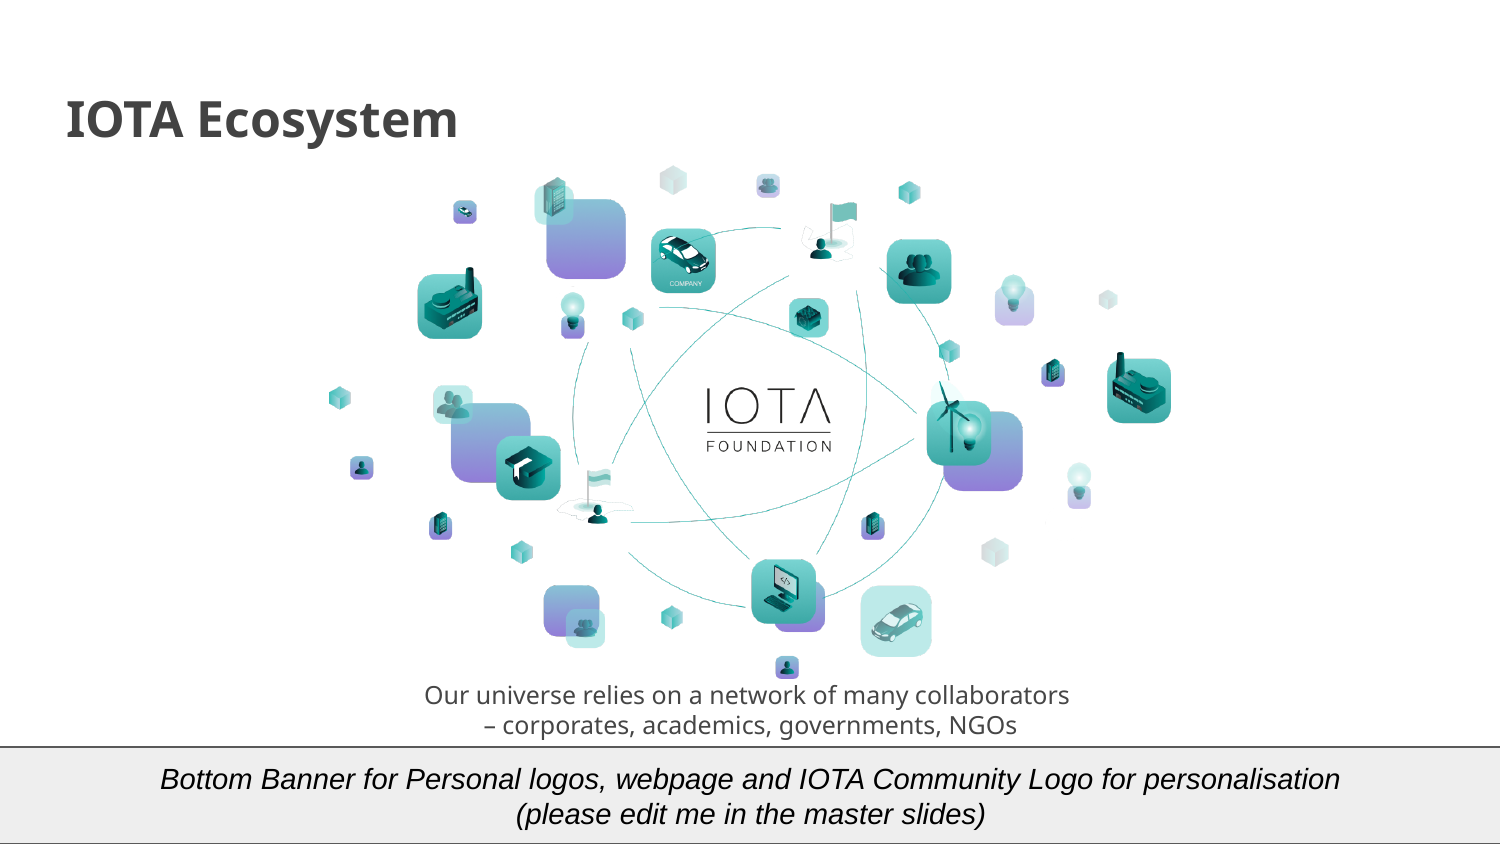

# IOTA Ecosystem
Our universe relies on a network of many collaborators
– corporates, academics, governments, NGOs